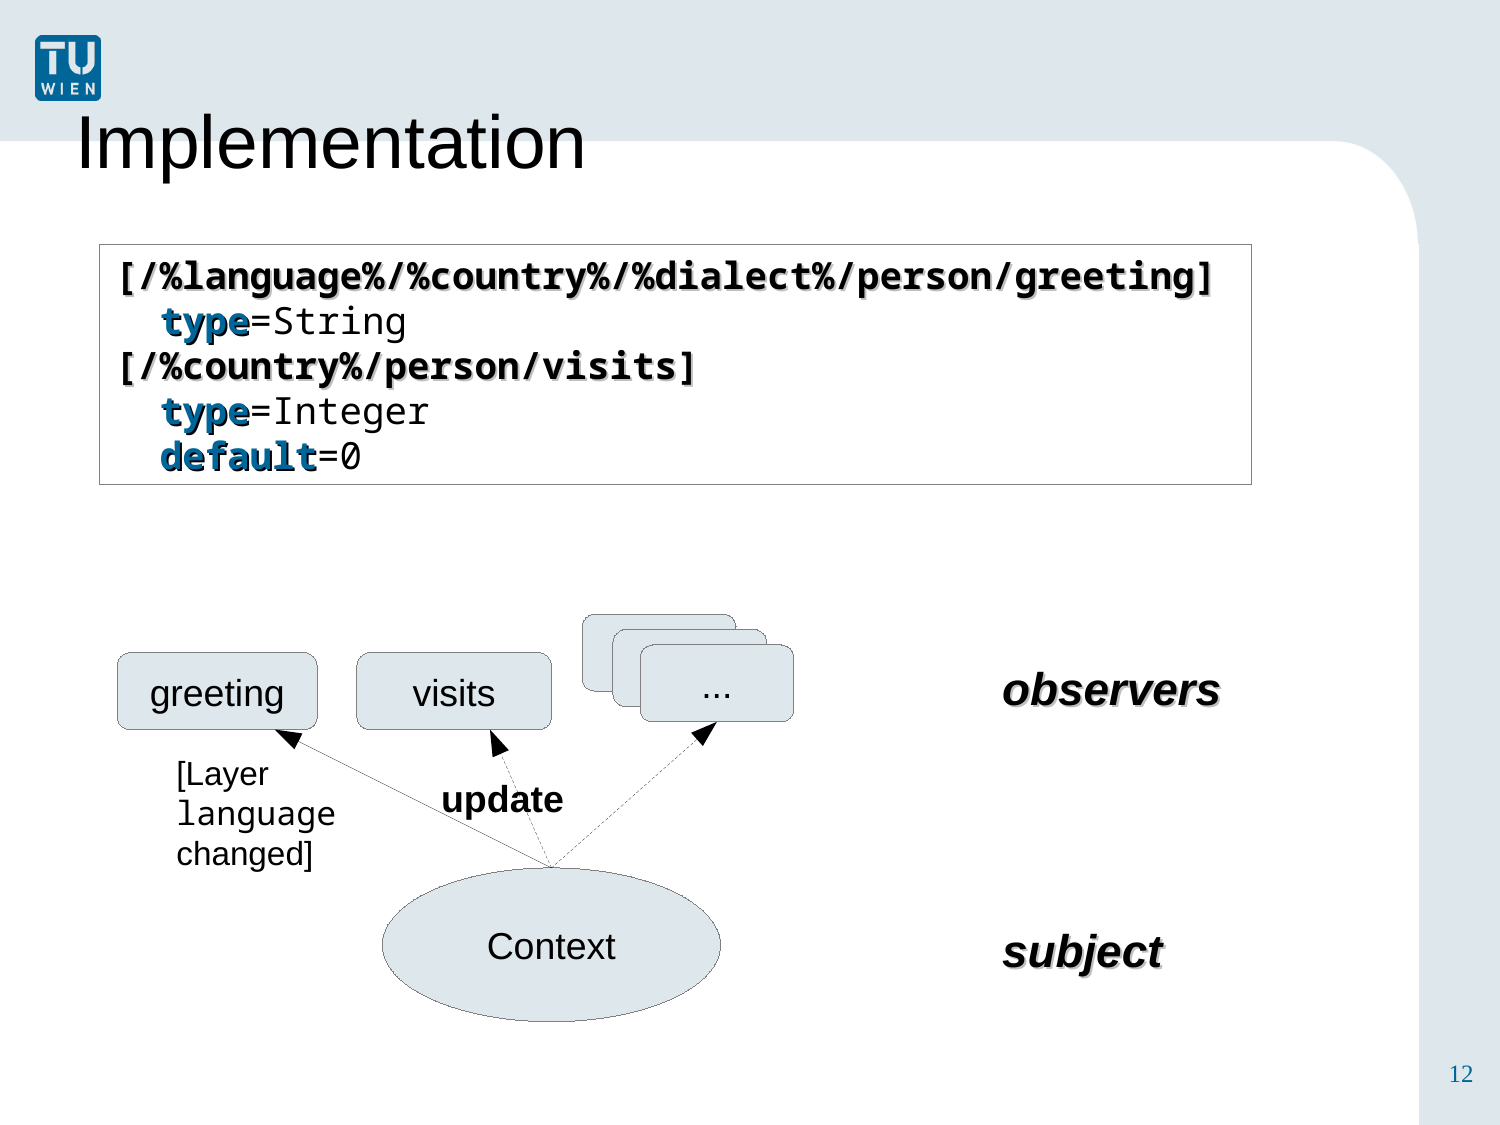

# Implementation
[/%language%/%country%/%dialect%/person/greeting]
 type=String
[/%country%/person/visits]
 type=Integer
 default=0
...
...
...
greeting
visits
observers
[Layer
language
changed]
update
Context
subject
12